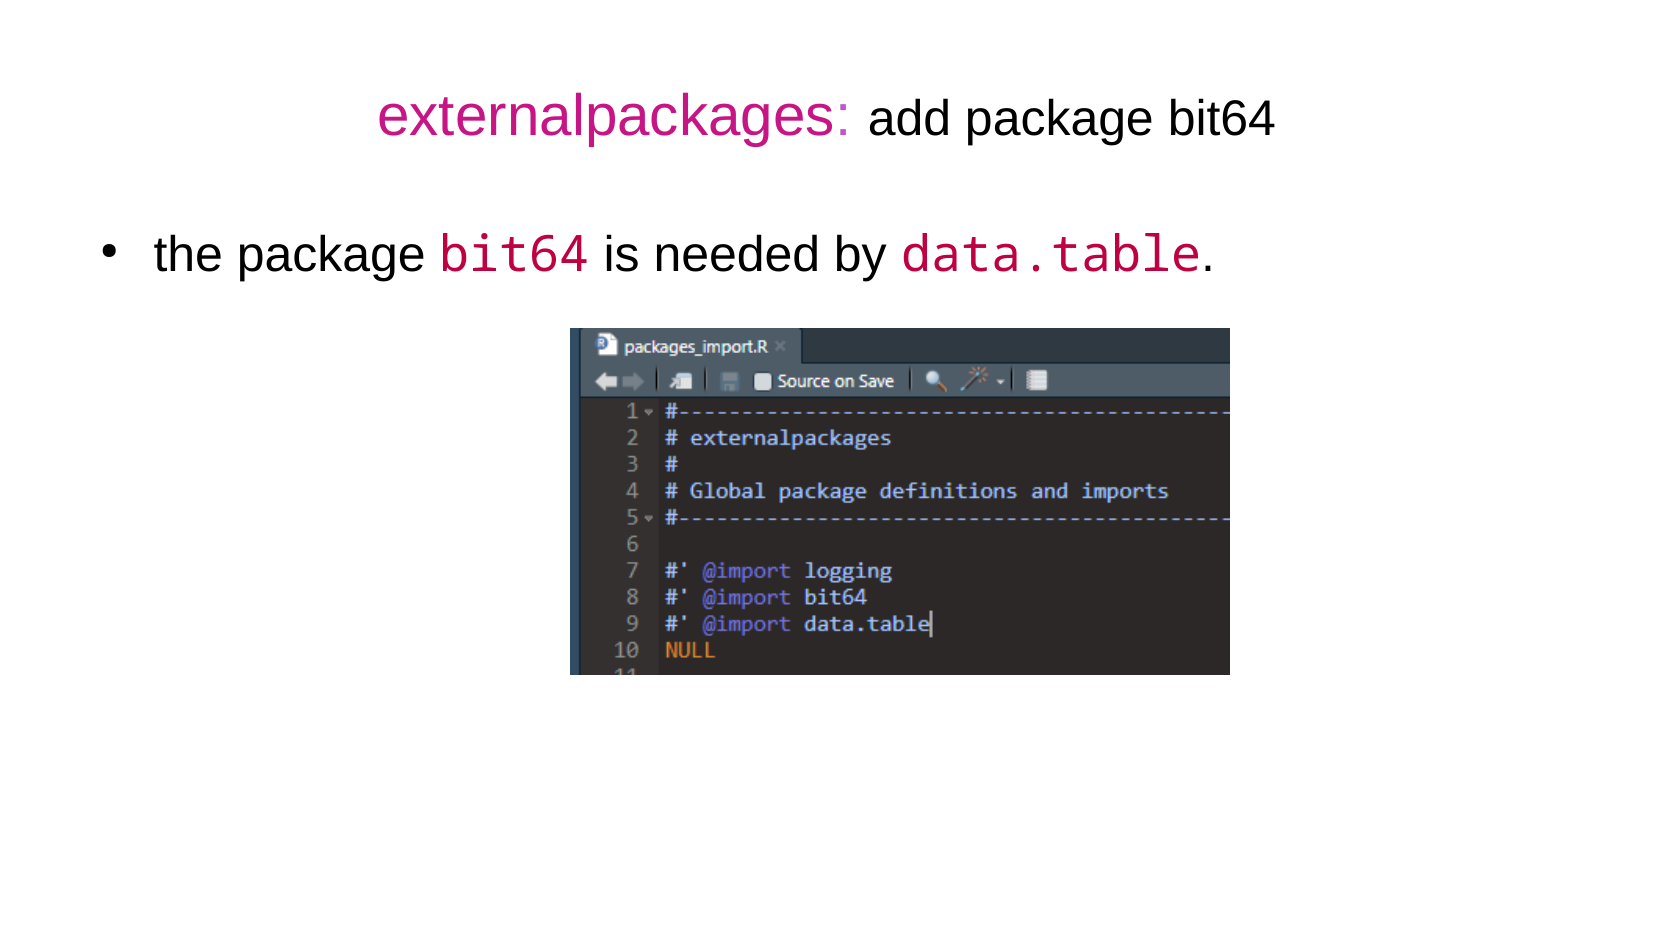

# externalpackages: add package bit64
the package bit64 is needed by data.table.